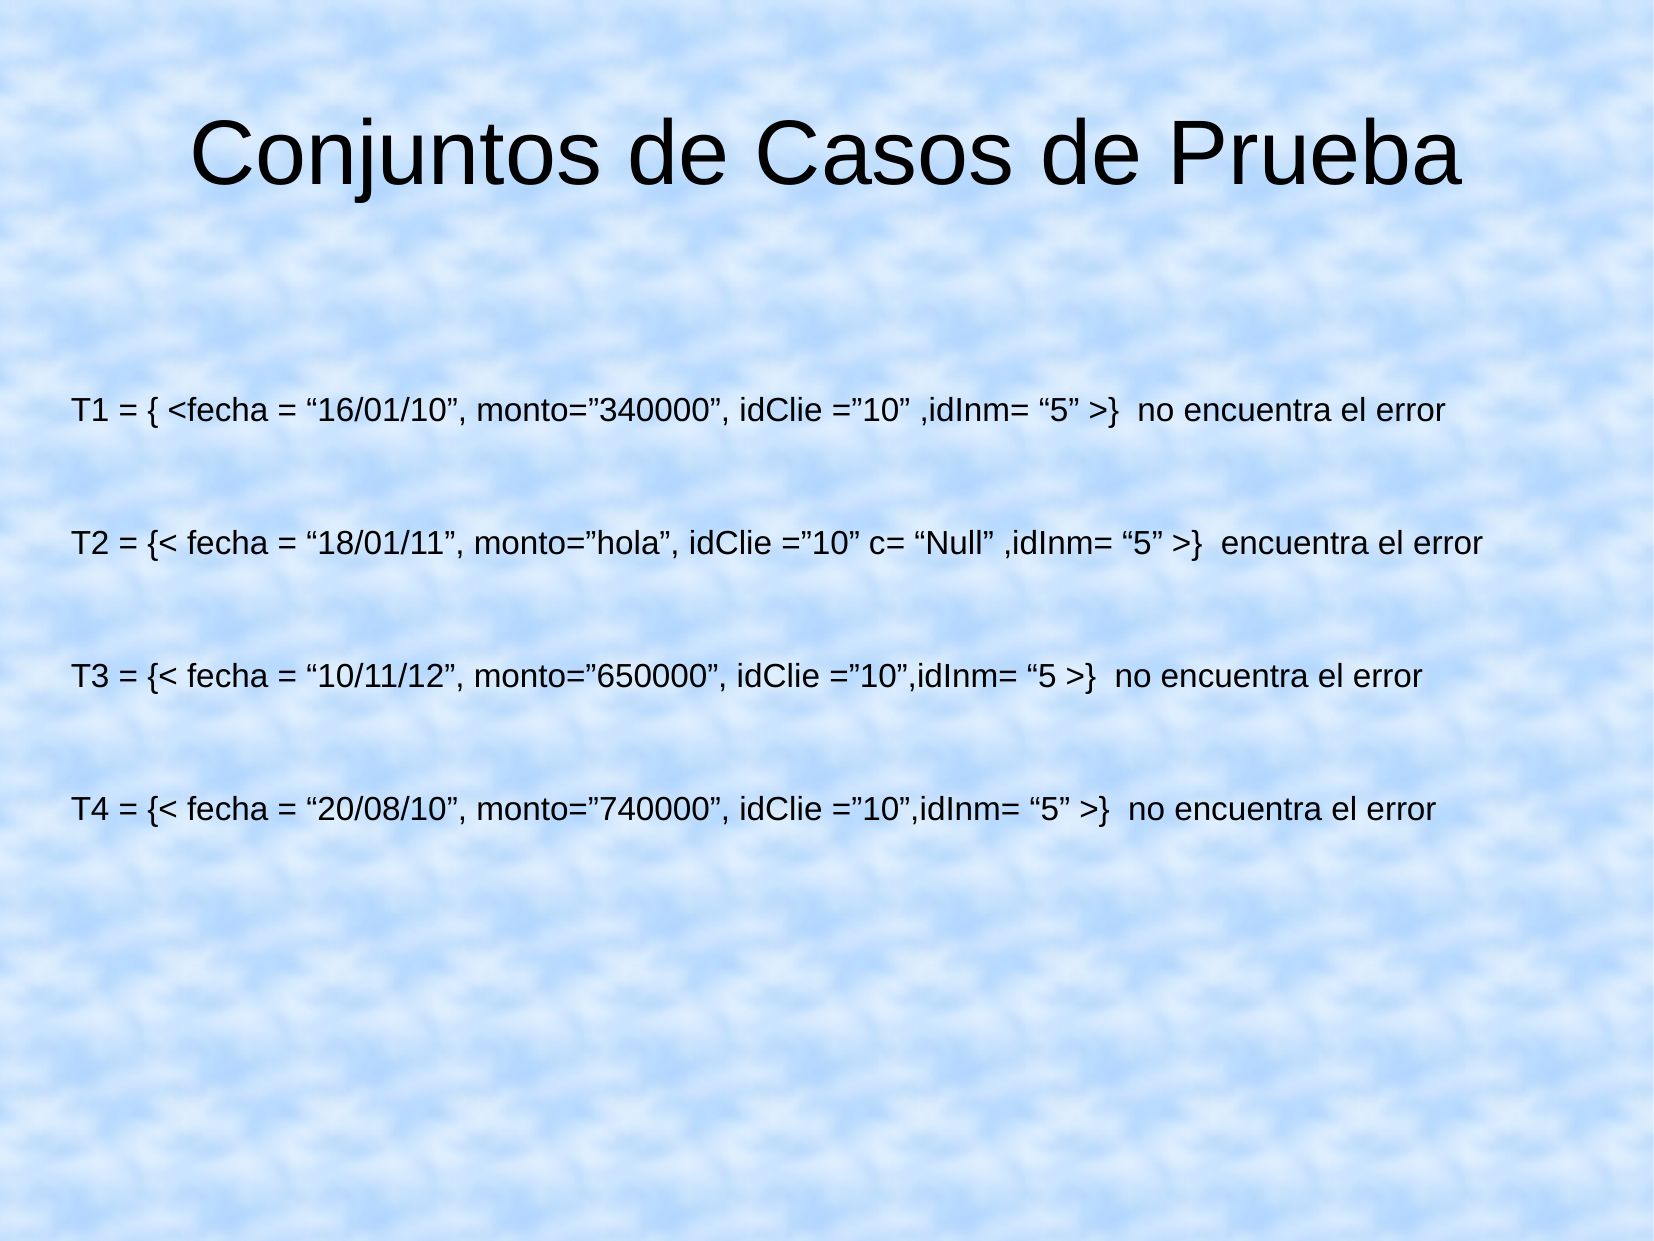

# Conjuntos de Casos de Prueba
T1 = { <fecha = “16/01/10”, monto=”340000”, idClie =”10” ,idInm= “5” >} no encuentra el error
T2 = {< fecha = “18/01/11”, monto=”hola”, idClie =”10” c= “Null” ,idInm= “5” >} encuentra el error
T3 = {< fecha = “10/11/12”, monto=”650000”, idClie =”10”,idInm= “5 >} no encuentra el error
T4 = {< fecha = “20/08/10”, monto=”740000”, idClie =”10”,idInm= “5” >} no encuentra el error